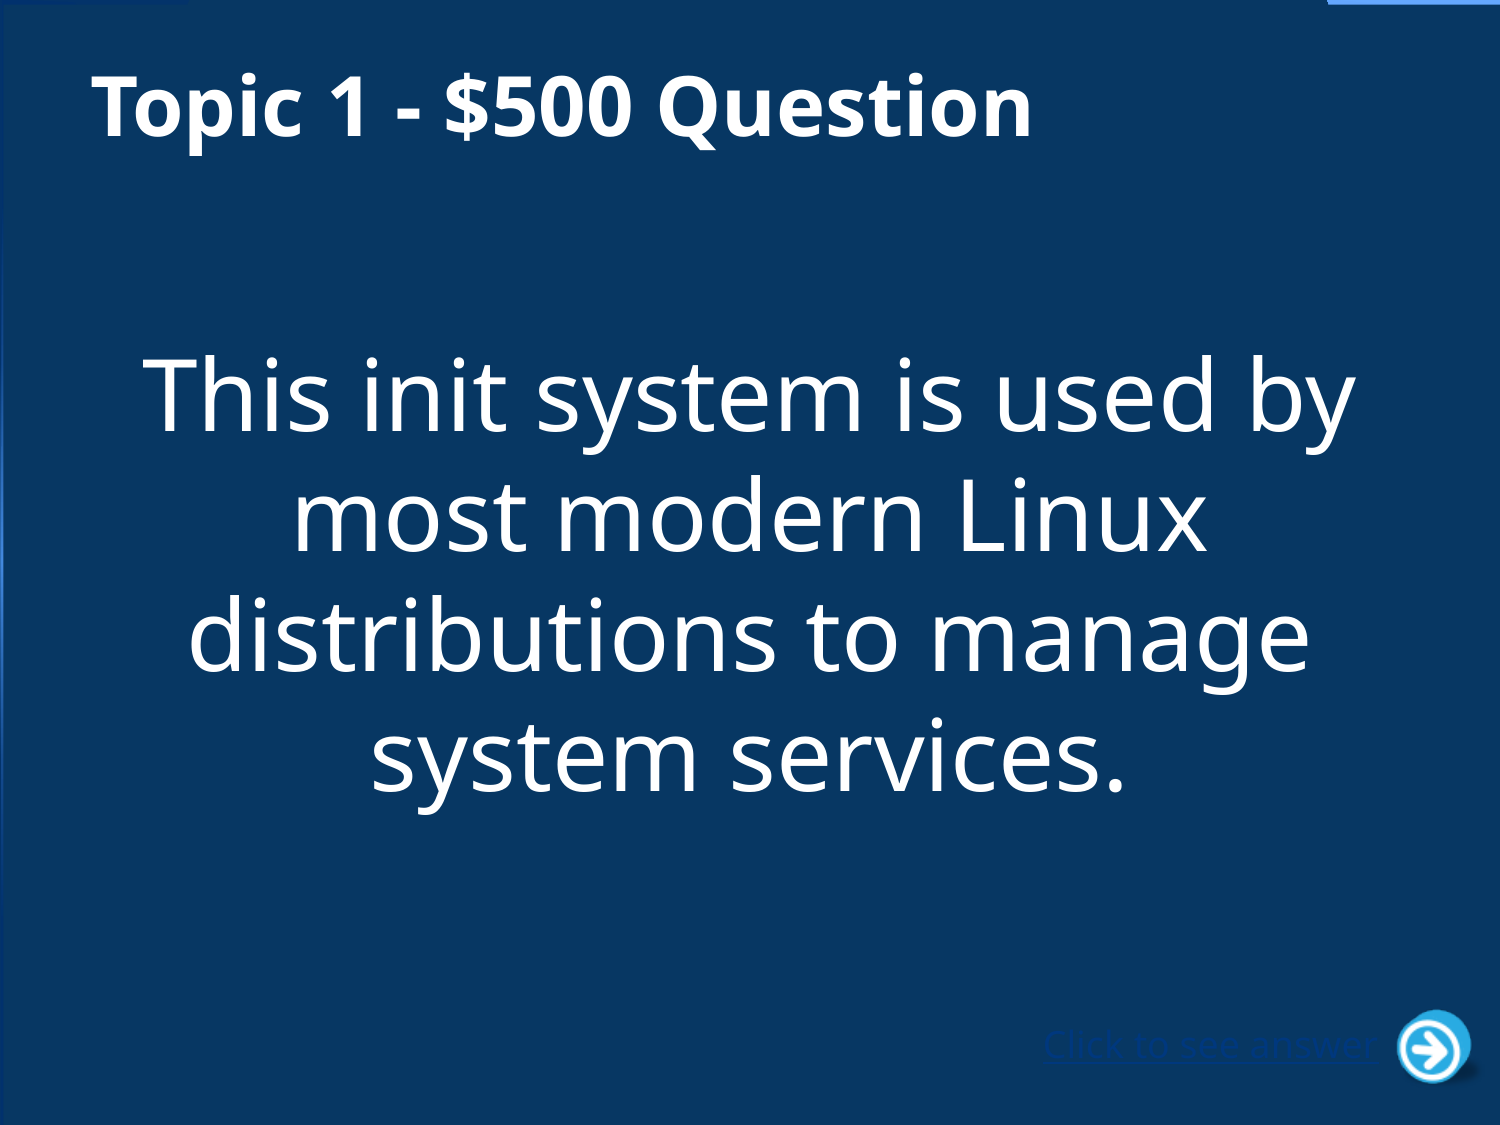

Topic 1 - $500 Question
# This init system is used by most modern Linux distributions to manage system services.
Click to see answer